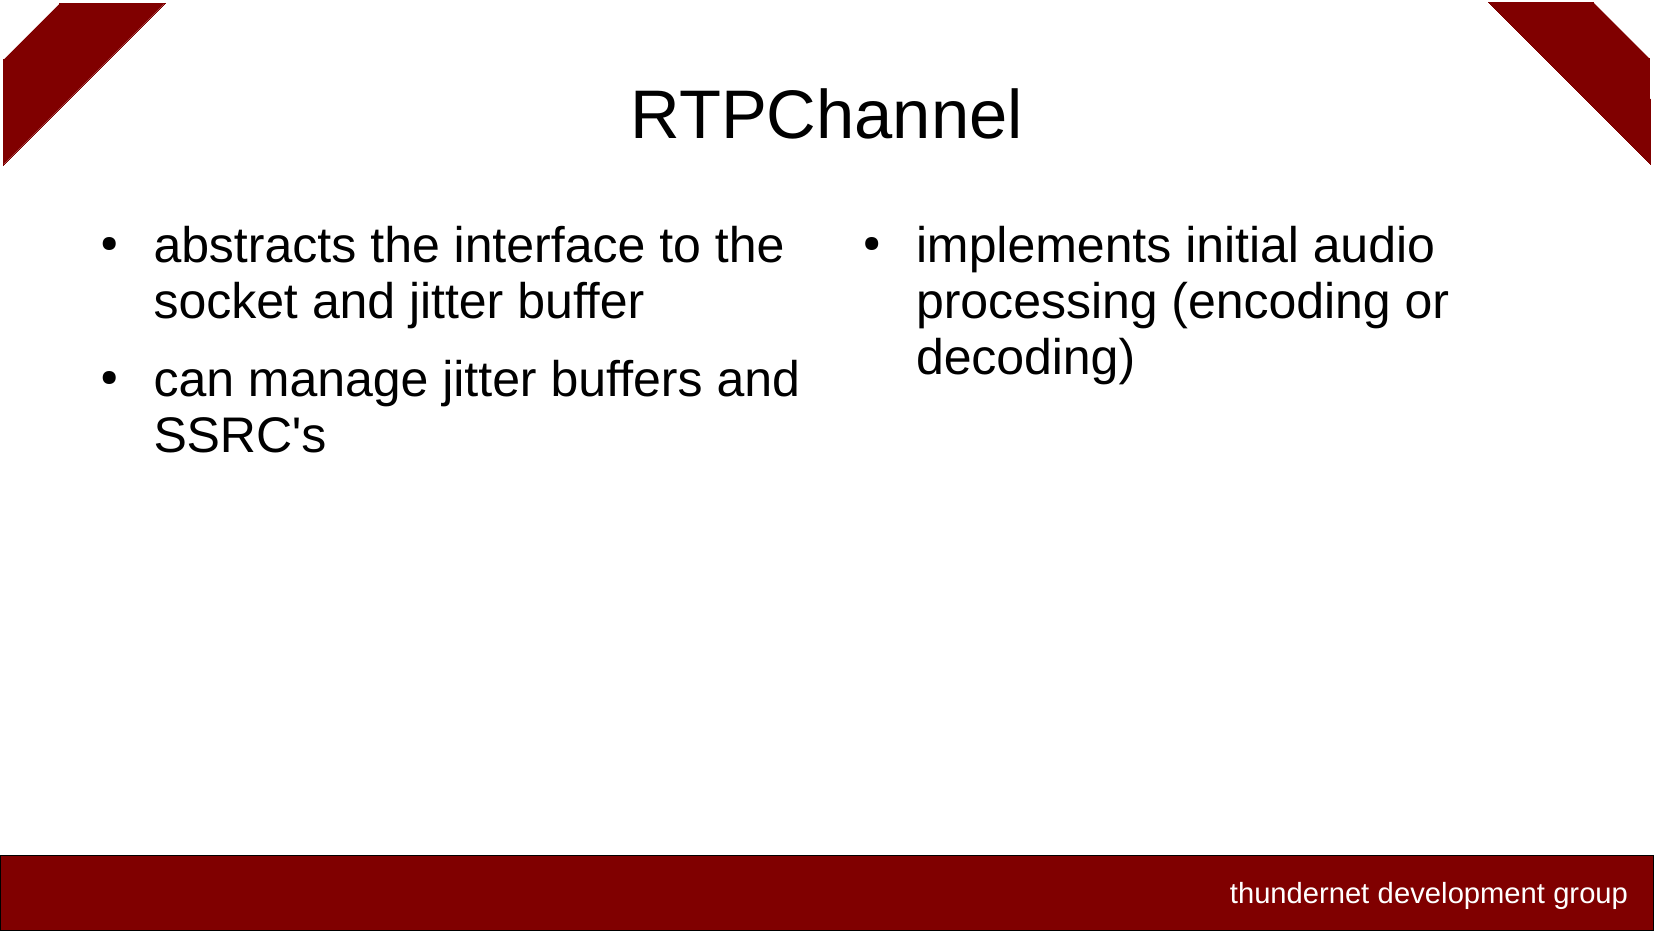

# RTPChannel
abstracts the interface to the socket and jitter buffer
can manage jitter buffers and SSRC's
implements initial audio processing (encoding or decoding)
thundernet development group